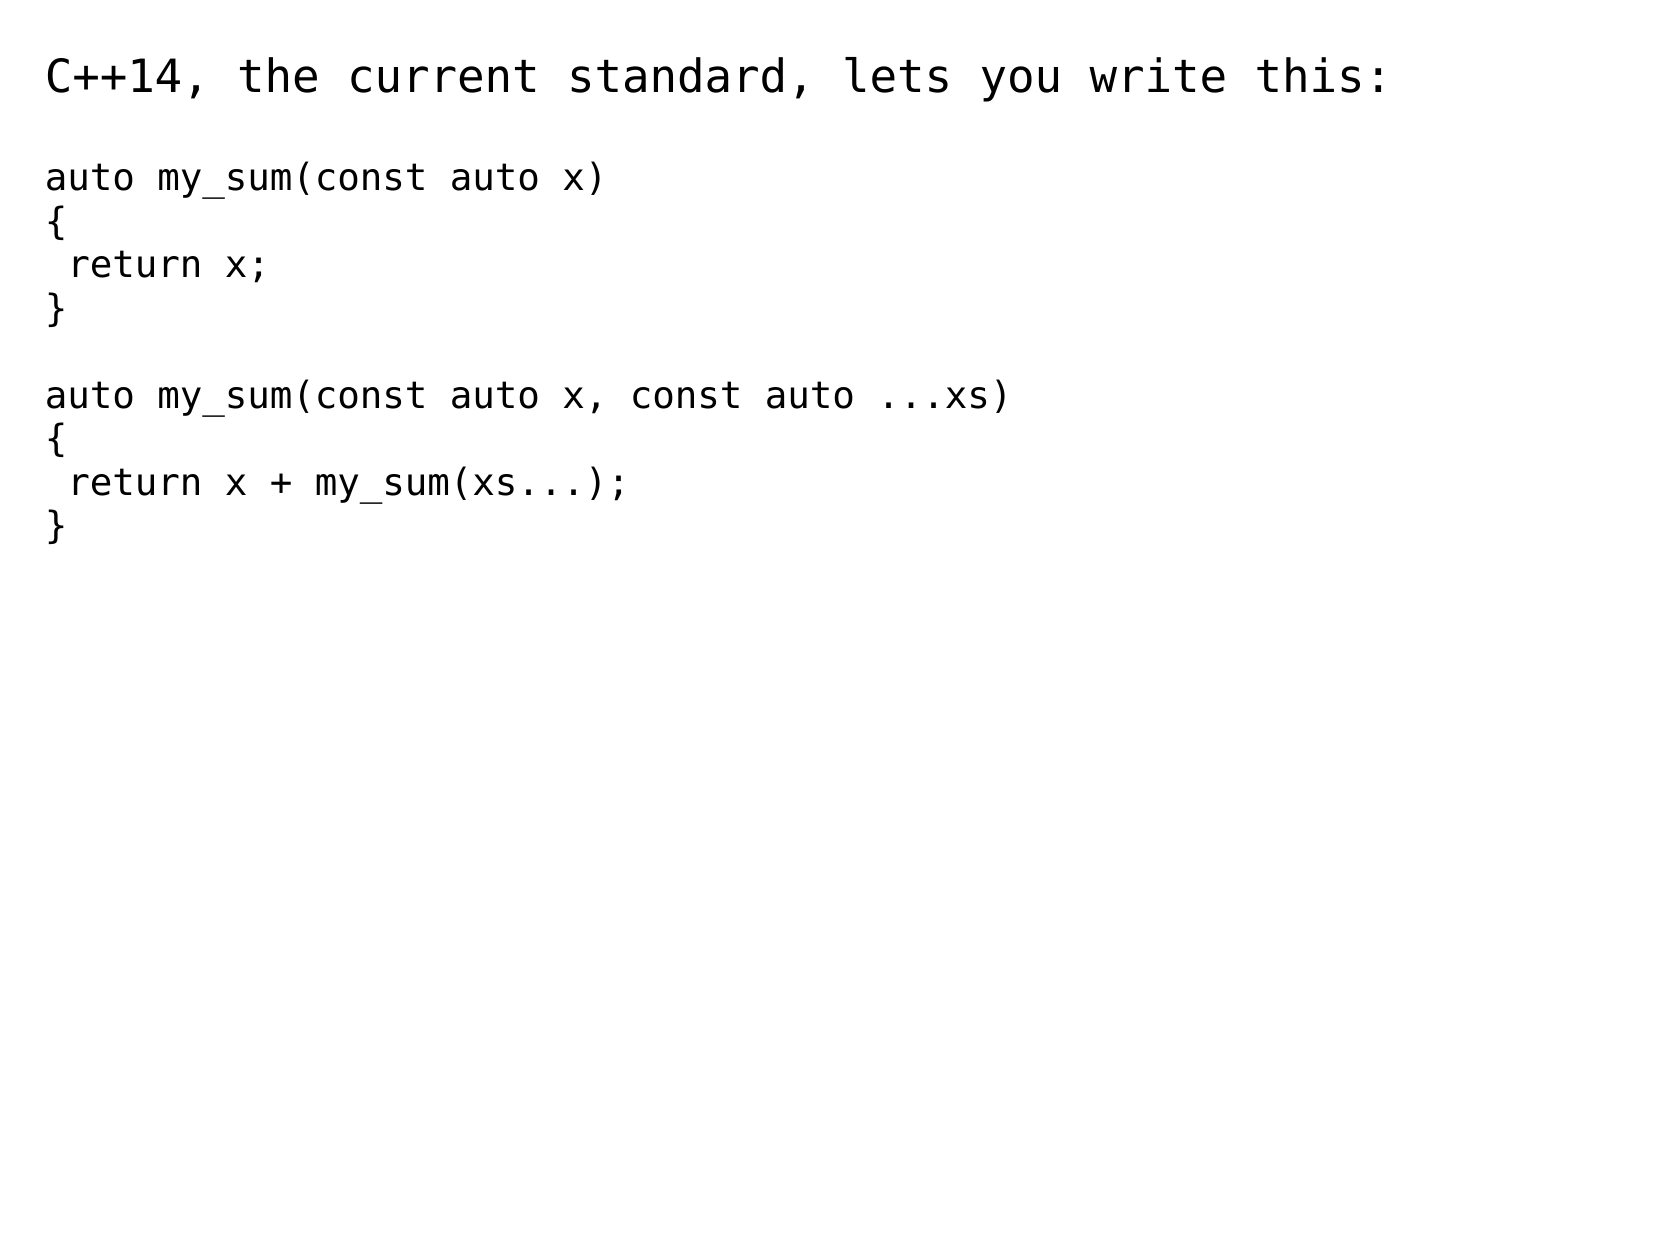

C++14, the current standard, lets you write this:
auto my_sum(const auto x)
{
 return x;
}
auto my_sum(const auto x, const auto ...xs)
{
 return x + my_sum(xs...);
}